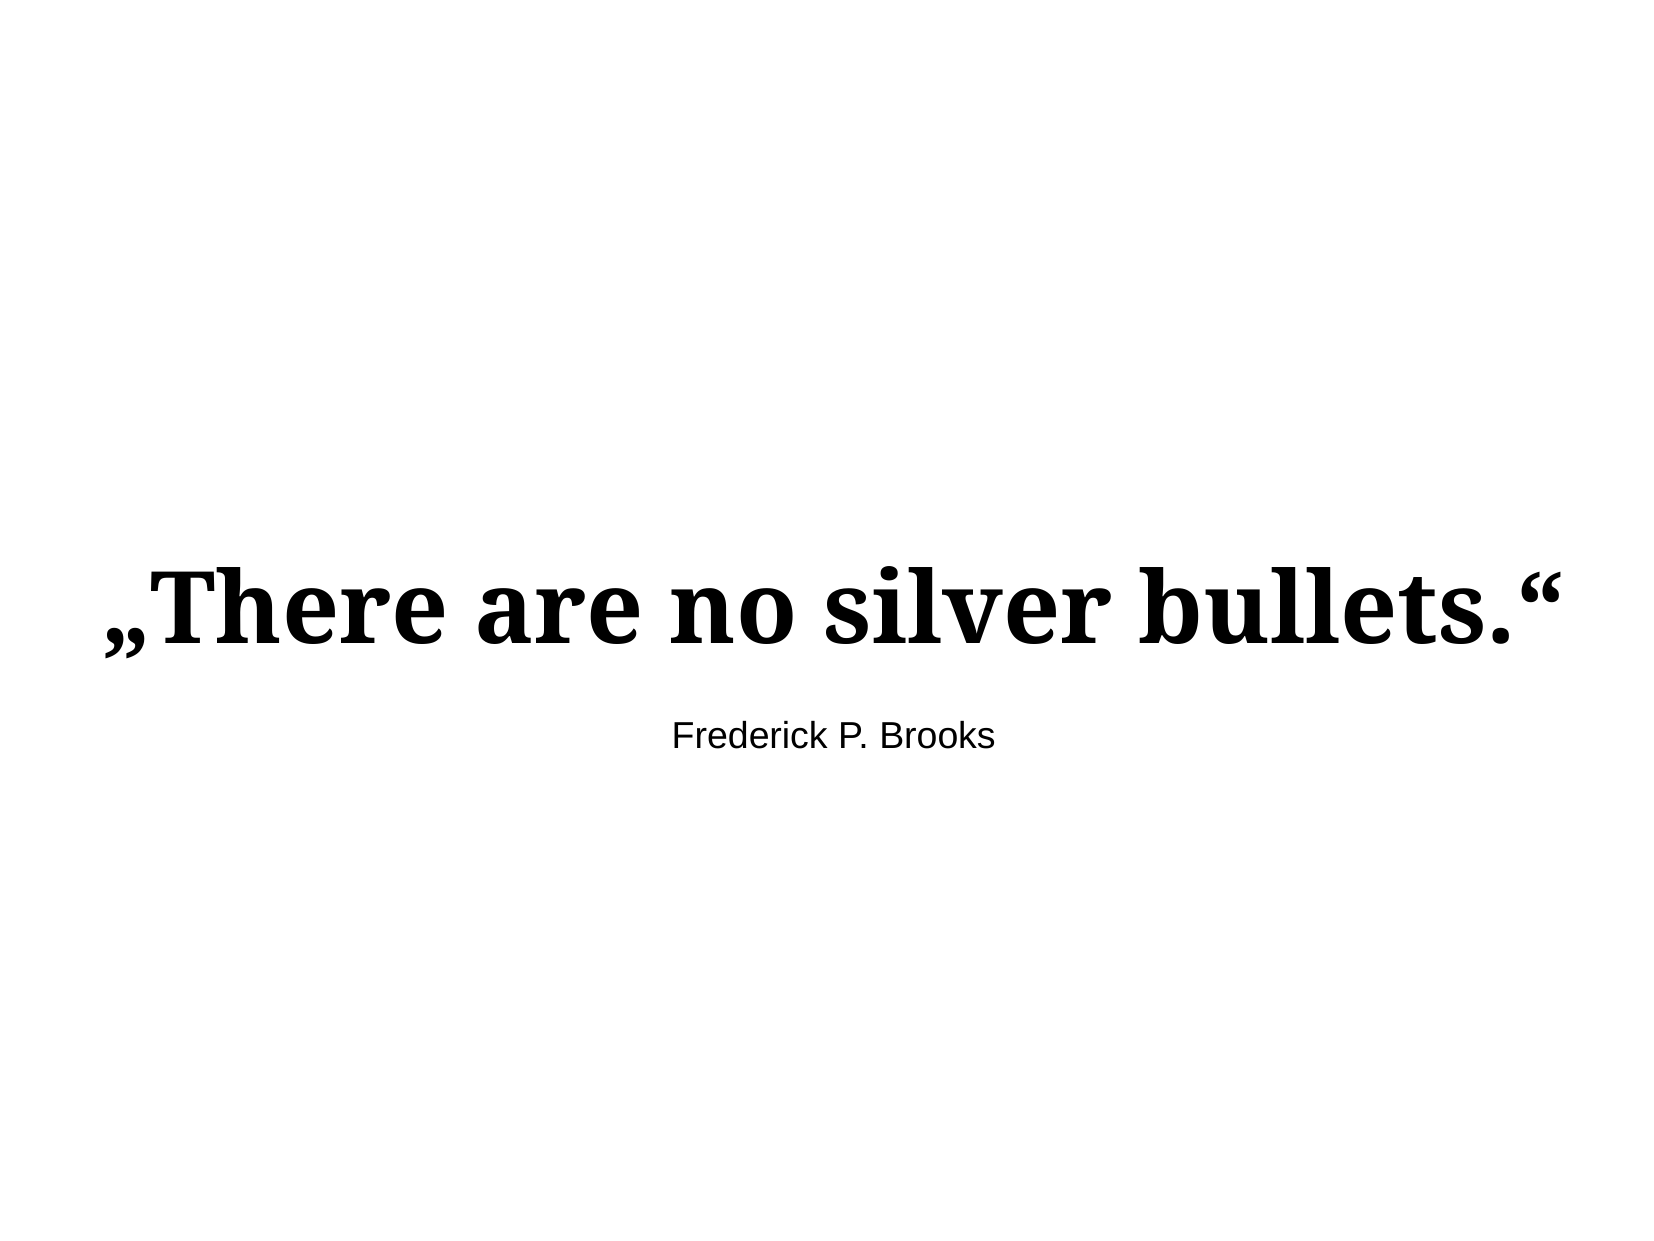

„There are no silver bullets.“
Frederick P. Brooks